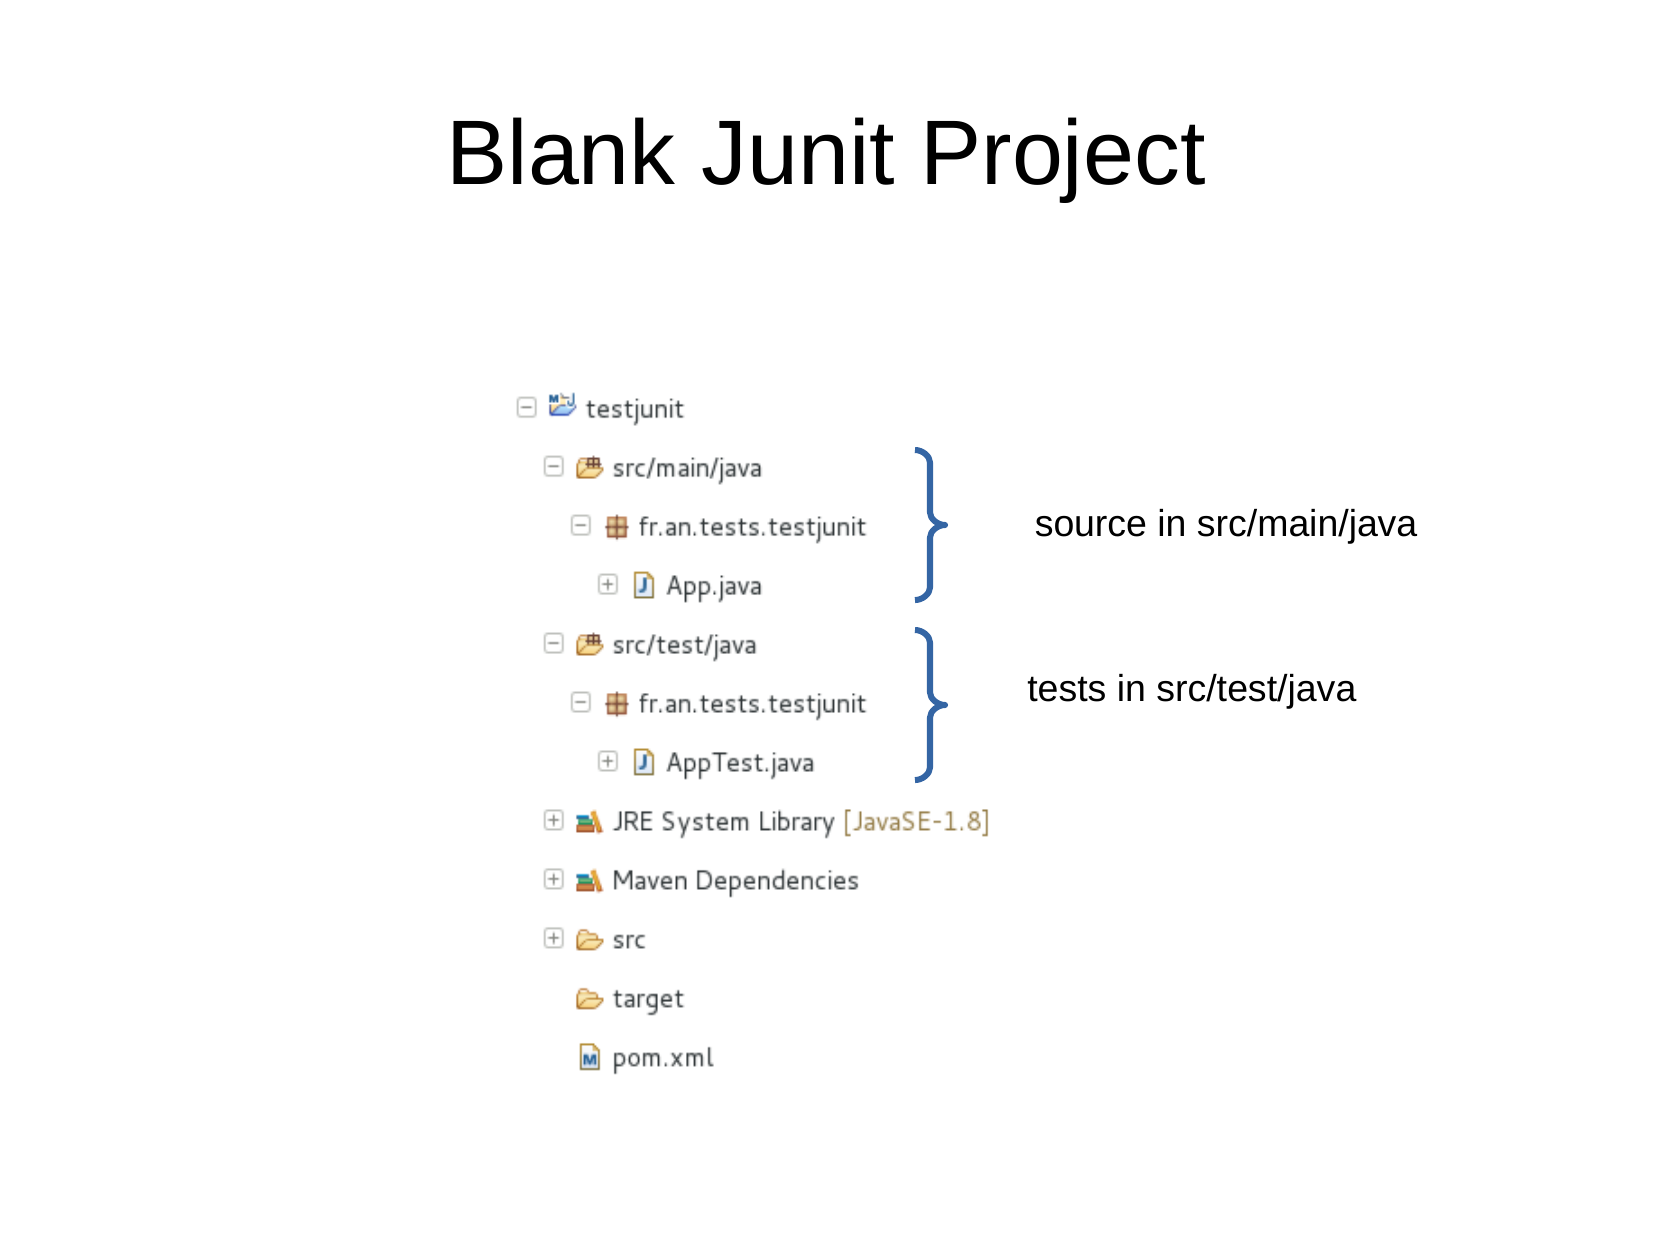

# Blank Junit Project
source in src/main/java
tests in src/test/java